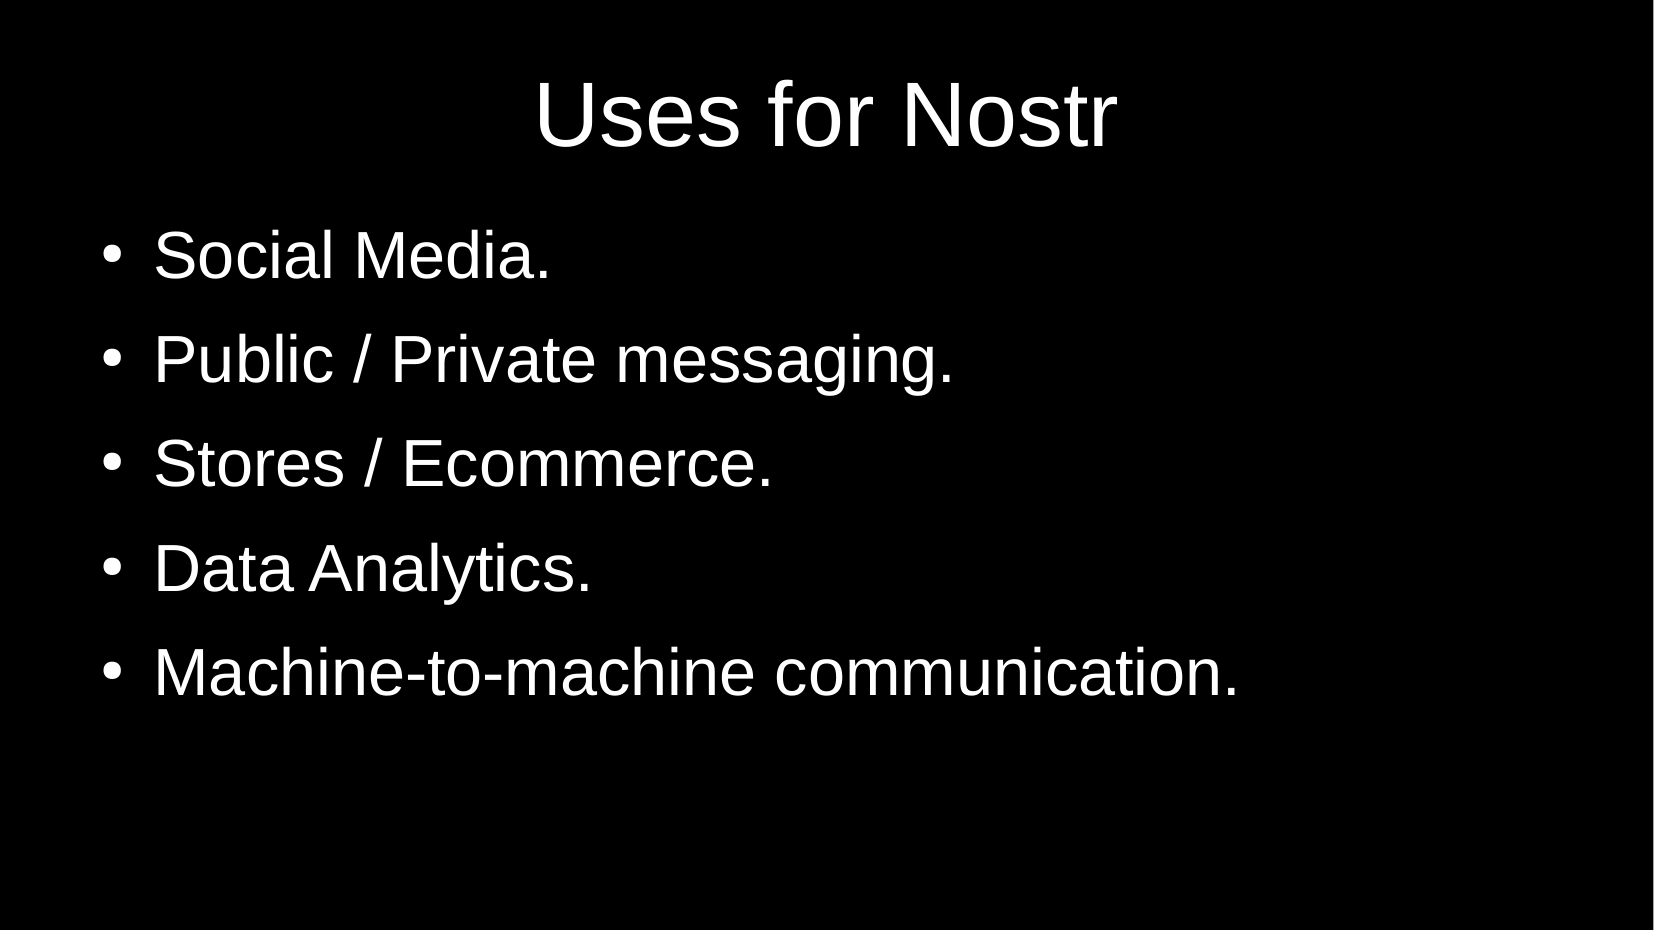

# Uses for Nostr
Social Media.
Public / Private messaging.
Stores / Ecommerce.
Data Analytics.
Machine-to-machine communication.